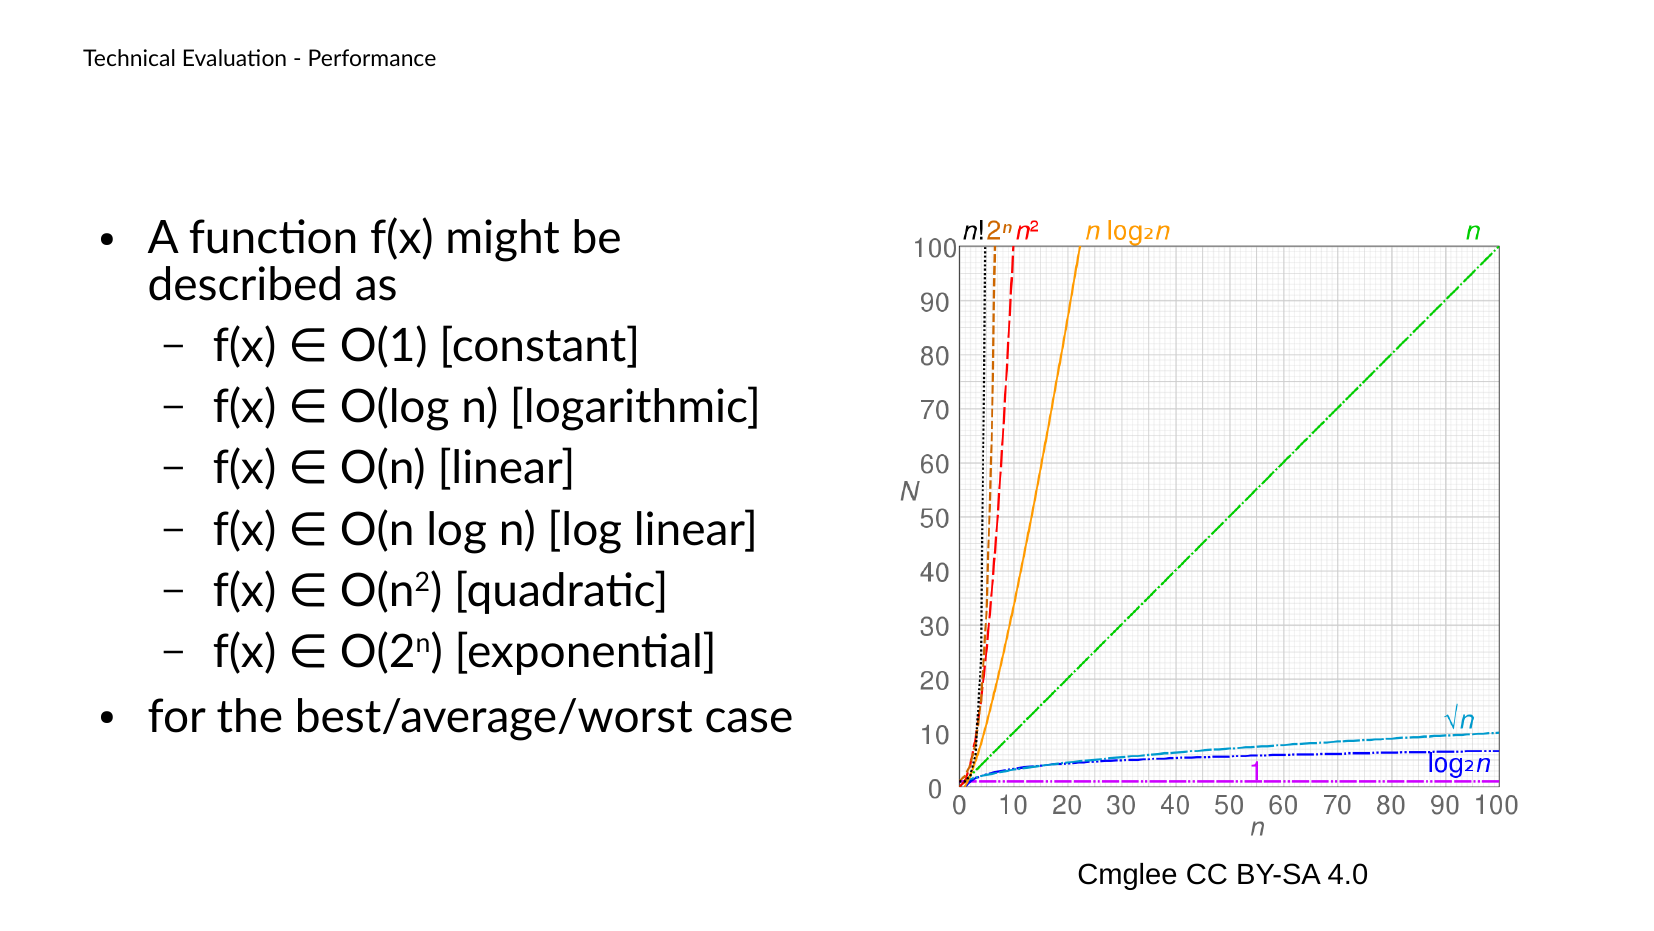

# Technical Evaluation - Performance
A function f(x) might be described as
f(x) ∈ O(1) [constant]
f(x) ∈ O(log n) [logarithmic]
f(x) ∈ O(n) [linear]
f(x) ∈ O(n log n) [log linear]
f(x) ∈ O(n2) [quadratic]
f(x) ∈ O(2n) [exponential]
for the best/average/worst case
Cmglee CC BY-SA 4.0